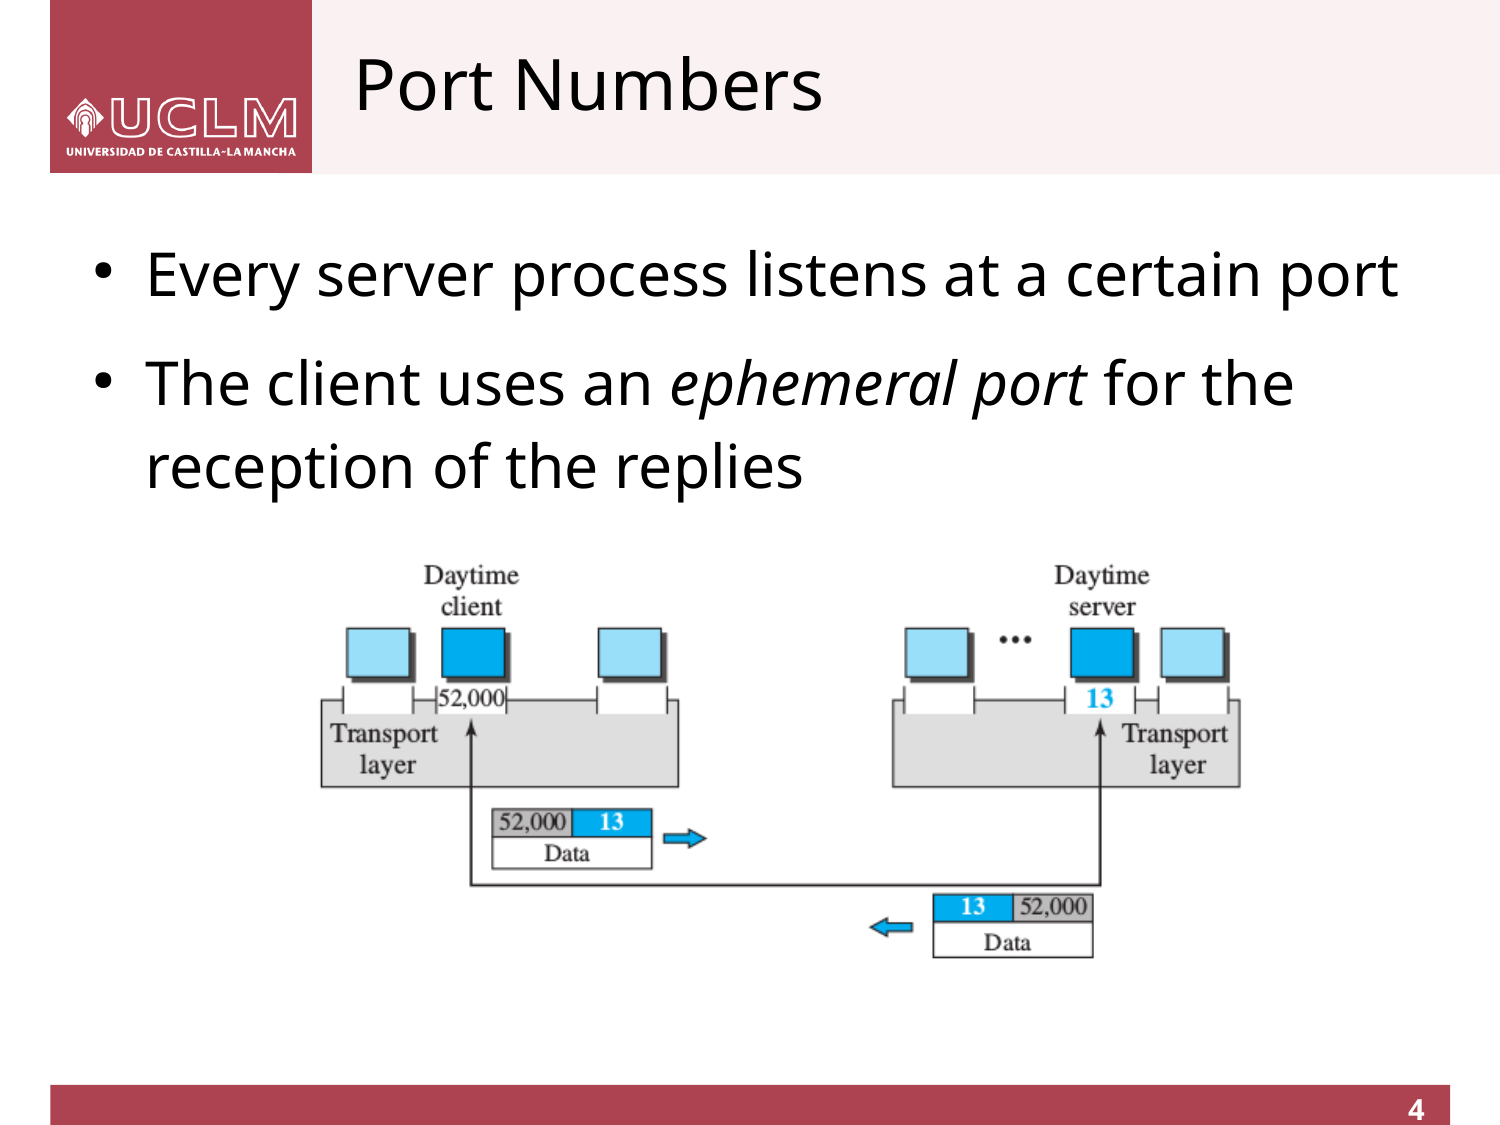

Port Numbers
# Every server process listens at a certain port
The client uses an ephemeral port for the reception of the replies
4